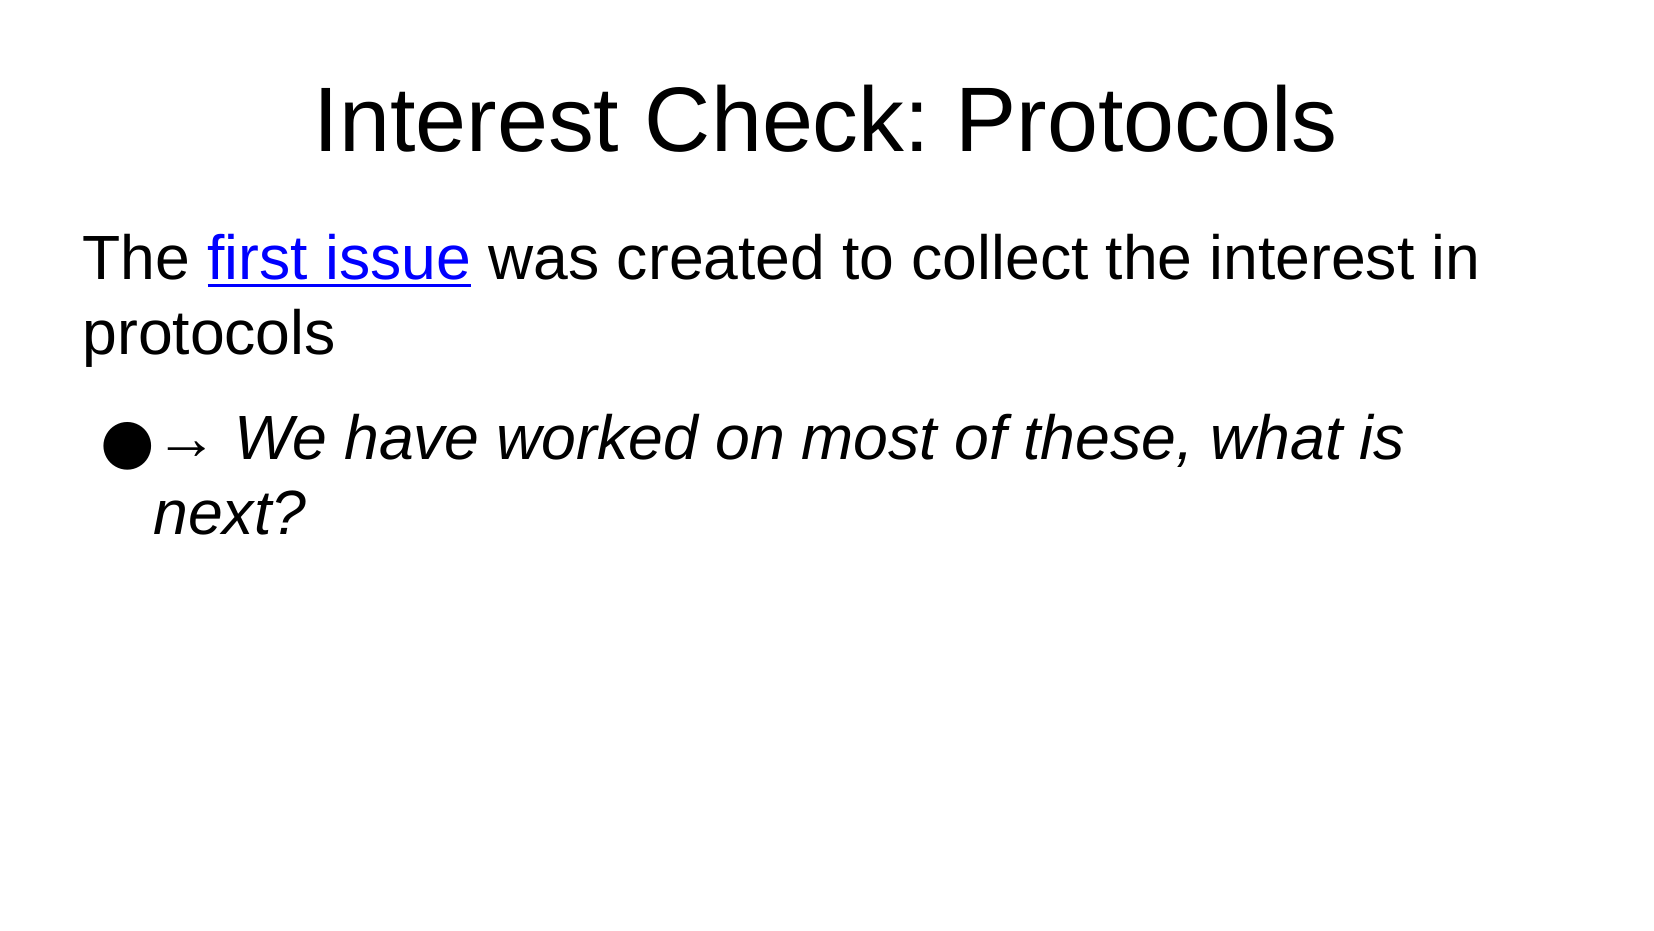

Interest Check: Protocols
The first issue was created to collect the interest in protocols
→ We have worked on most of these, what is next?